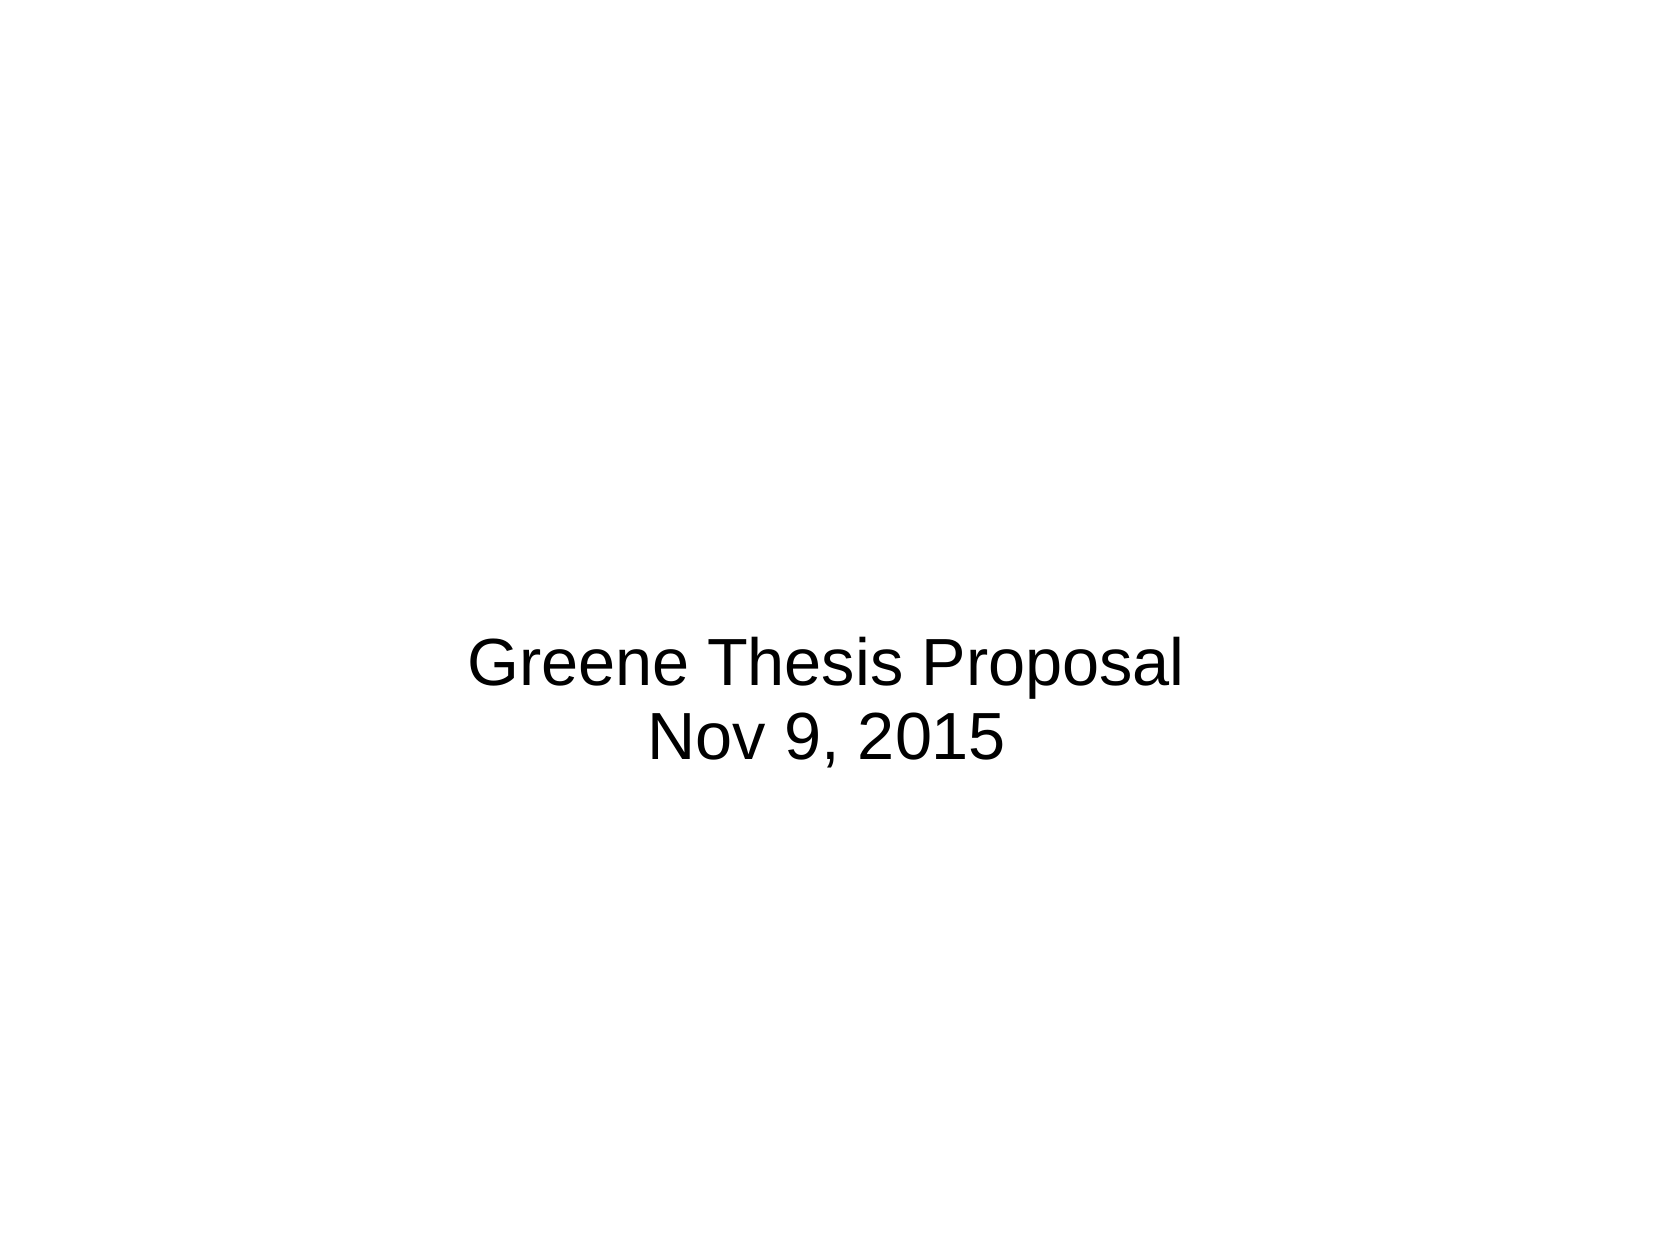

# Greene Thesis Proposal
Nov 9, 2015